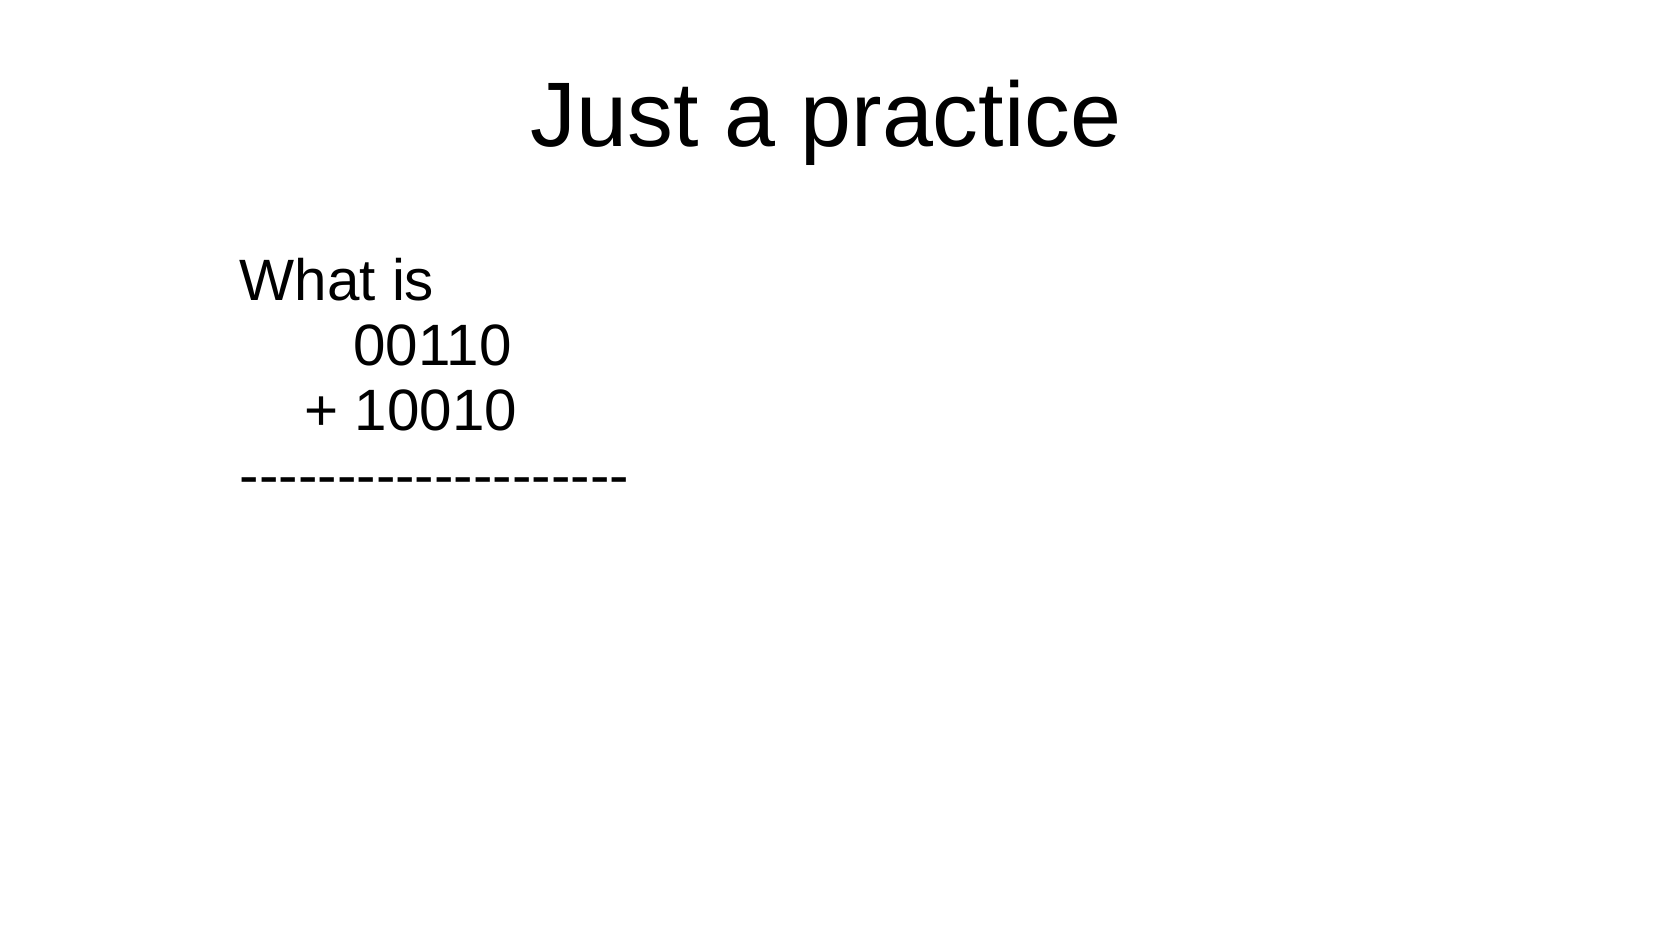

# Just a practice
What is
 00110
 + 10010
--------------------